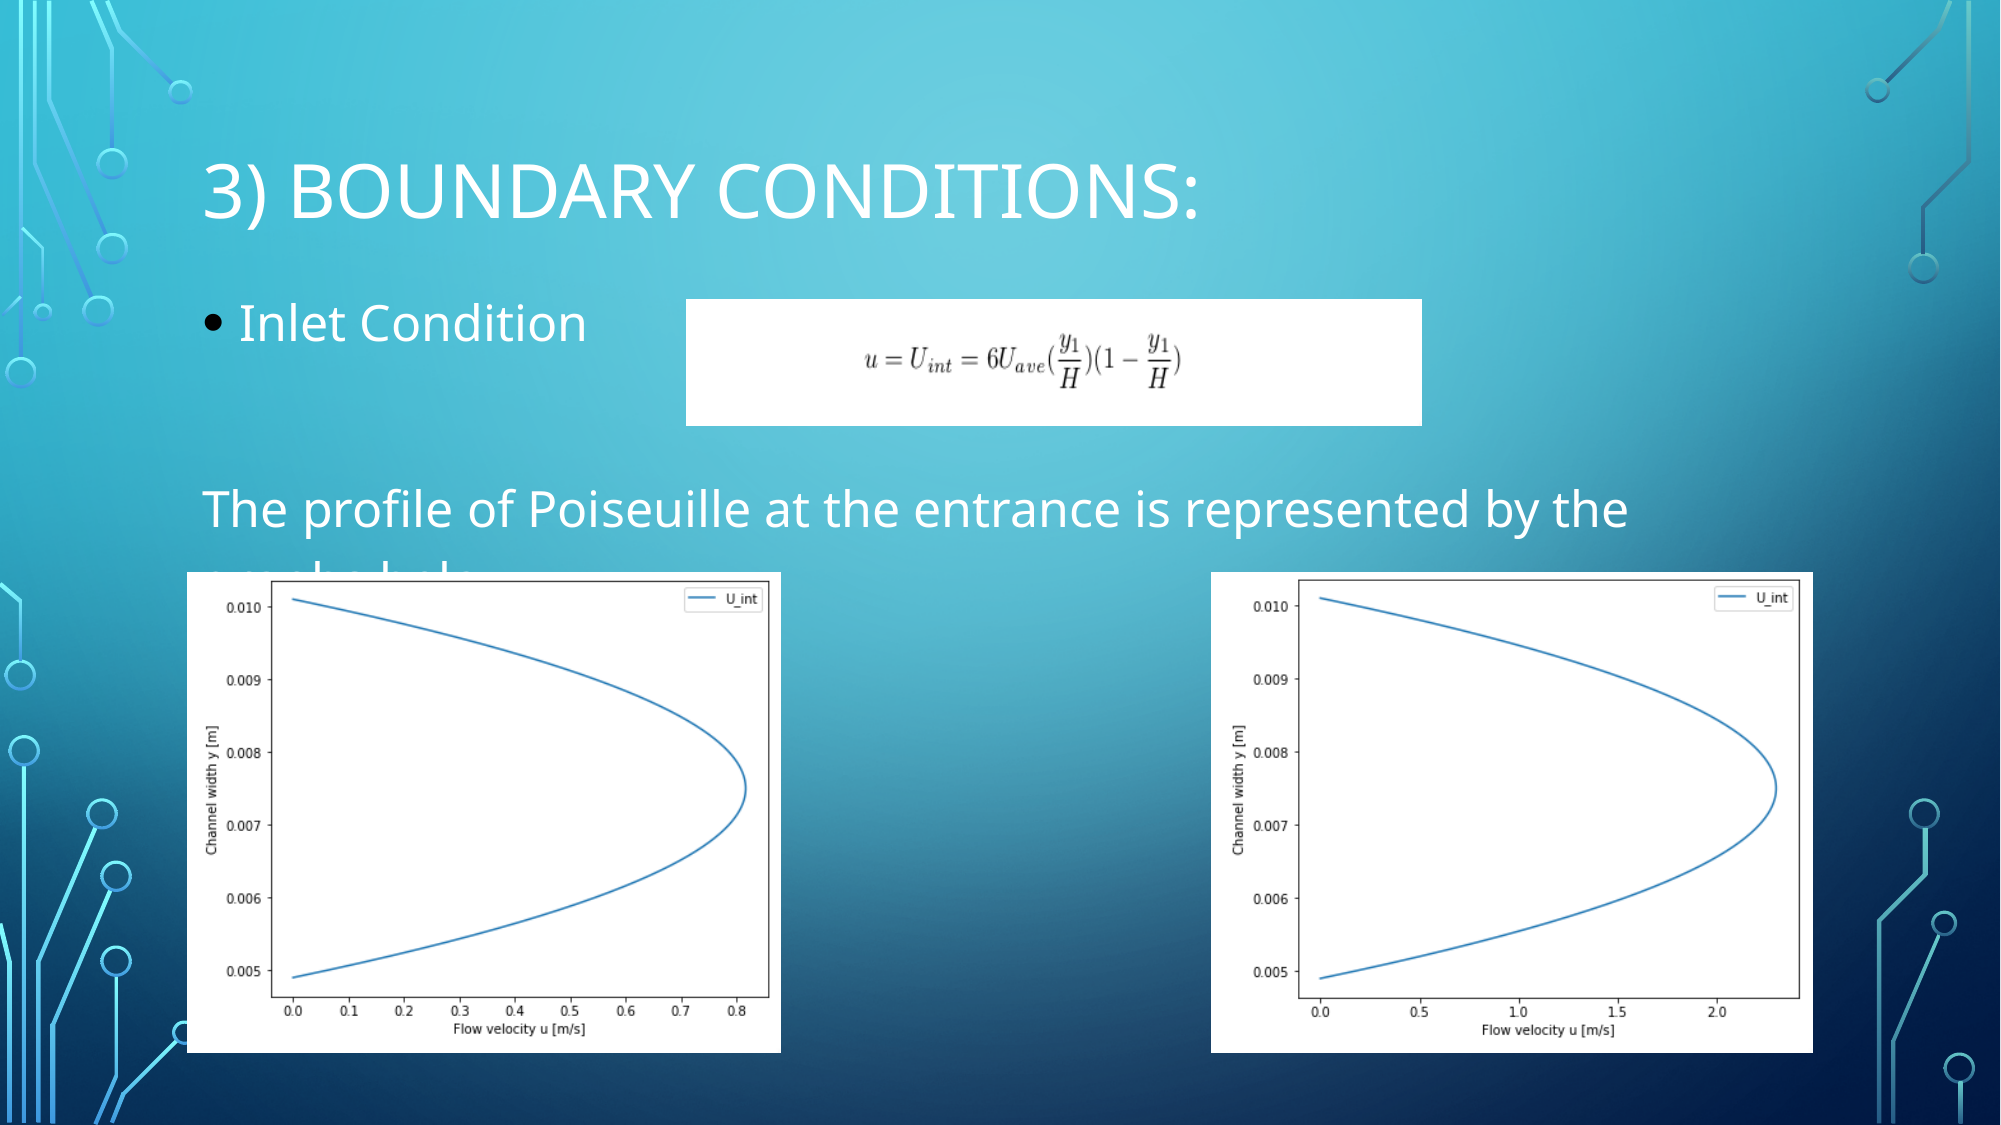

# 3) Boundary conditions:
Inlet Condition
The profile of Poiseuille at the entrance is represented by the graphs below